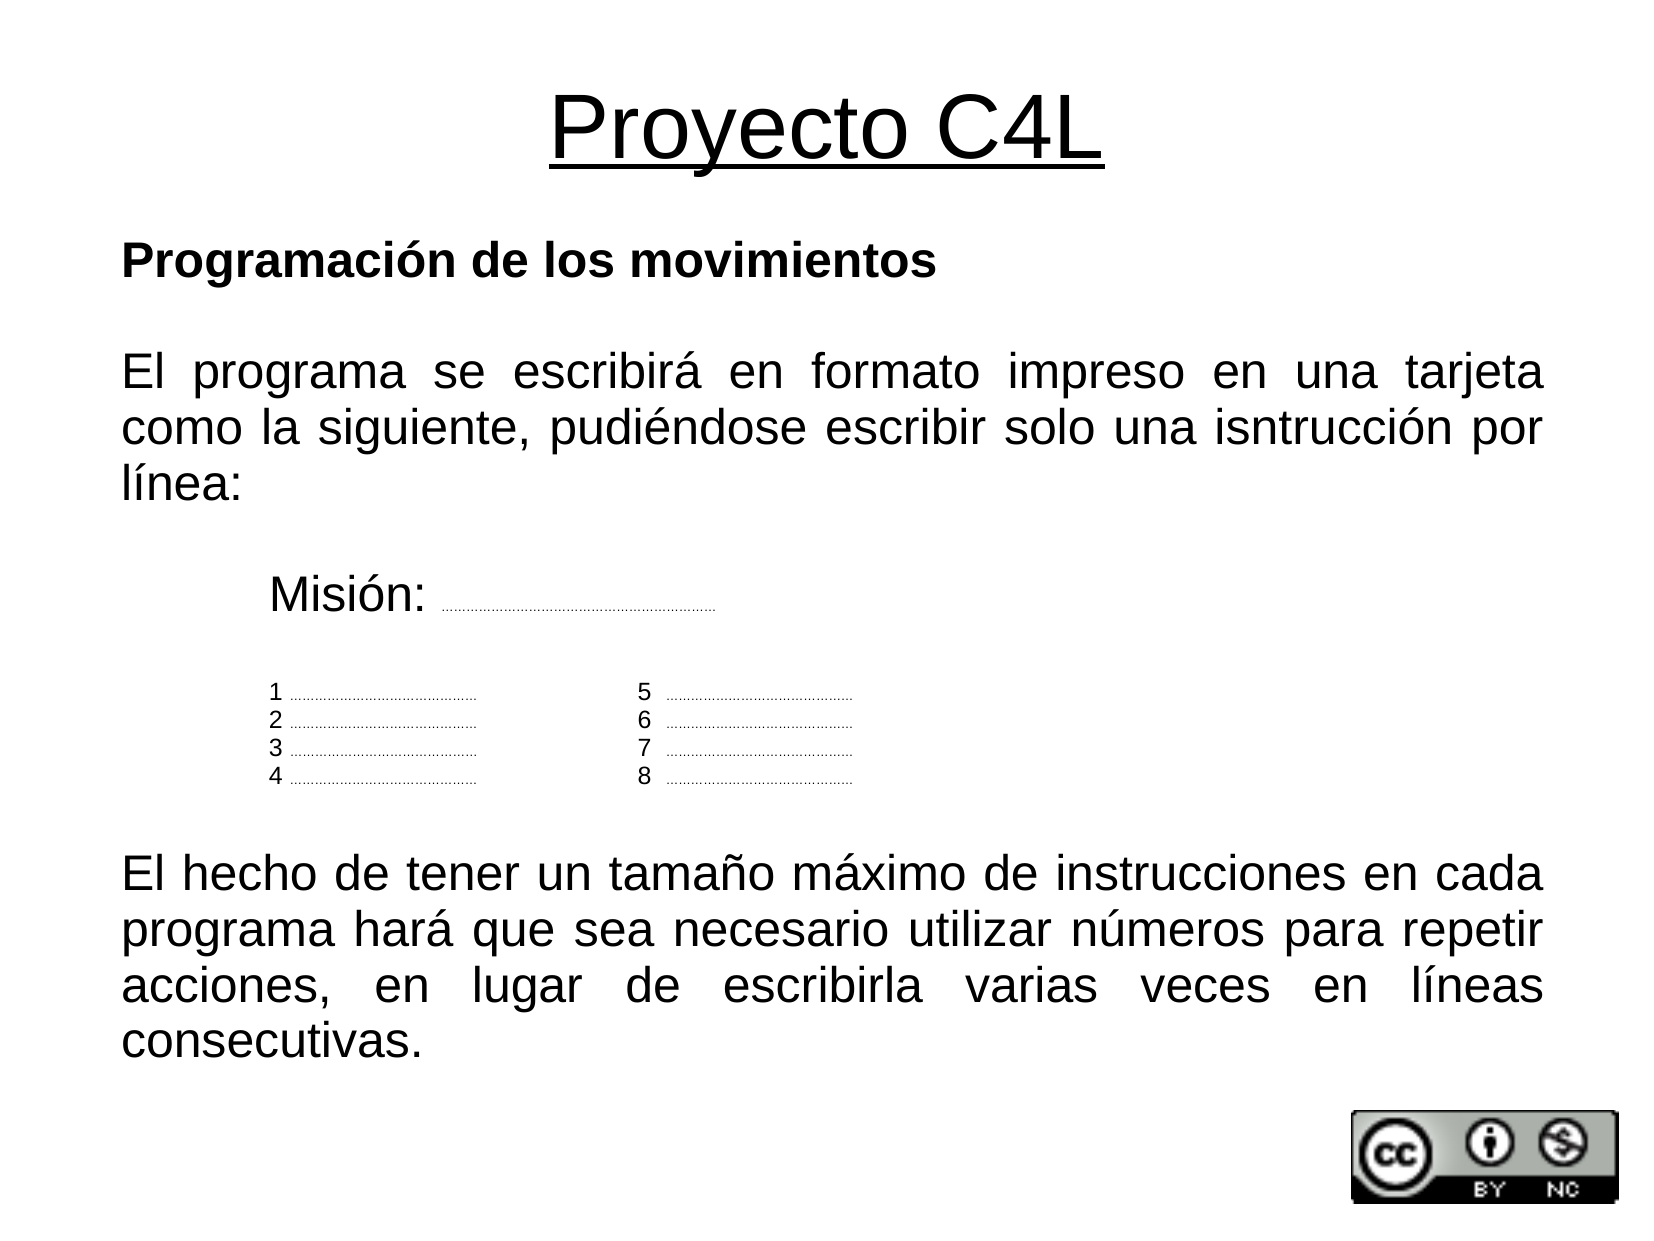

# Proyecto C4L
Programación de los movimientos
El programa se escribirá en formato impreso en una tarjeta como la siguiente, pudiéndose escribir solo una isntrucción por línea:
		Misión: …………………………………………………………
		1 ………………………………………			5 ………………………………………
		2 ………………………………………			6 ………………………………………
		3 ………………………………………			7 ………………………………………
		4 ………………………………………			8 ………………………………………
El hecho de tener un tamaño máximo de instrucciones en cada programa hará que sea necesario utilizar números para repetir acciones, en lugar de escribirla varias veces en líneas consecutivas.